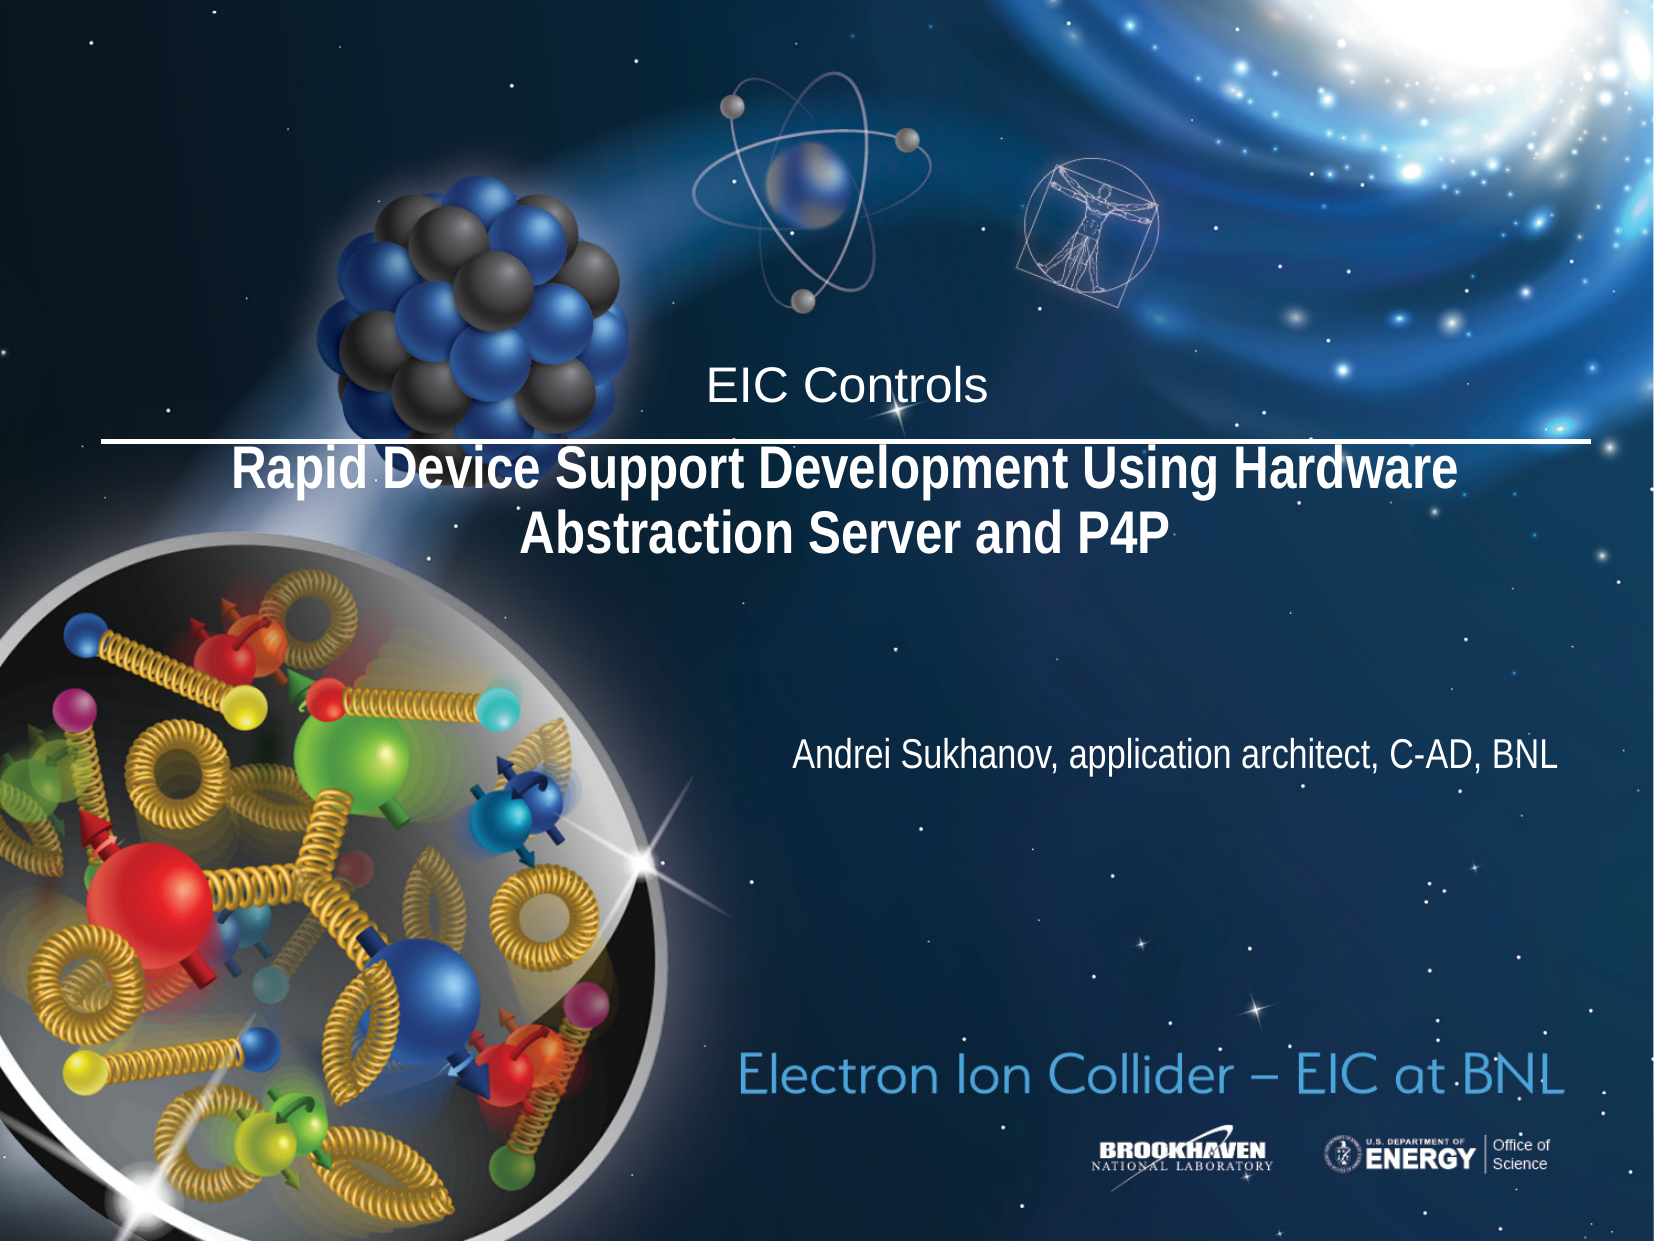

EIC Controls
# Rapid Device Support Development Using Hardware Abstraction Server and P4P
Andrei Sukhanov, application architect, C-AD, BNL